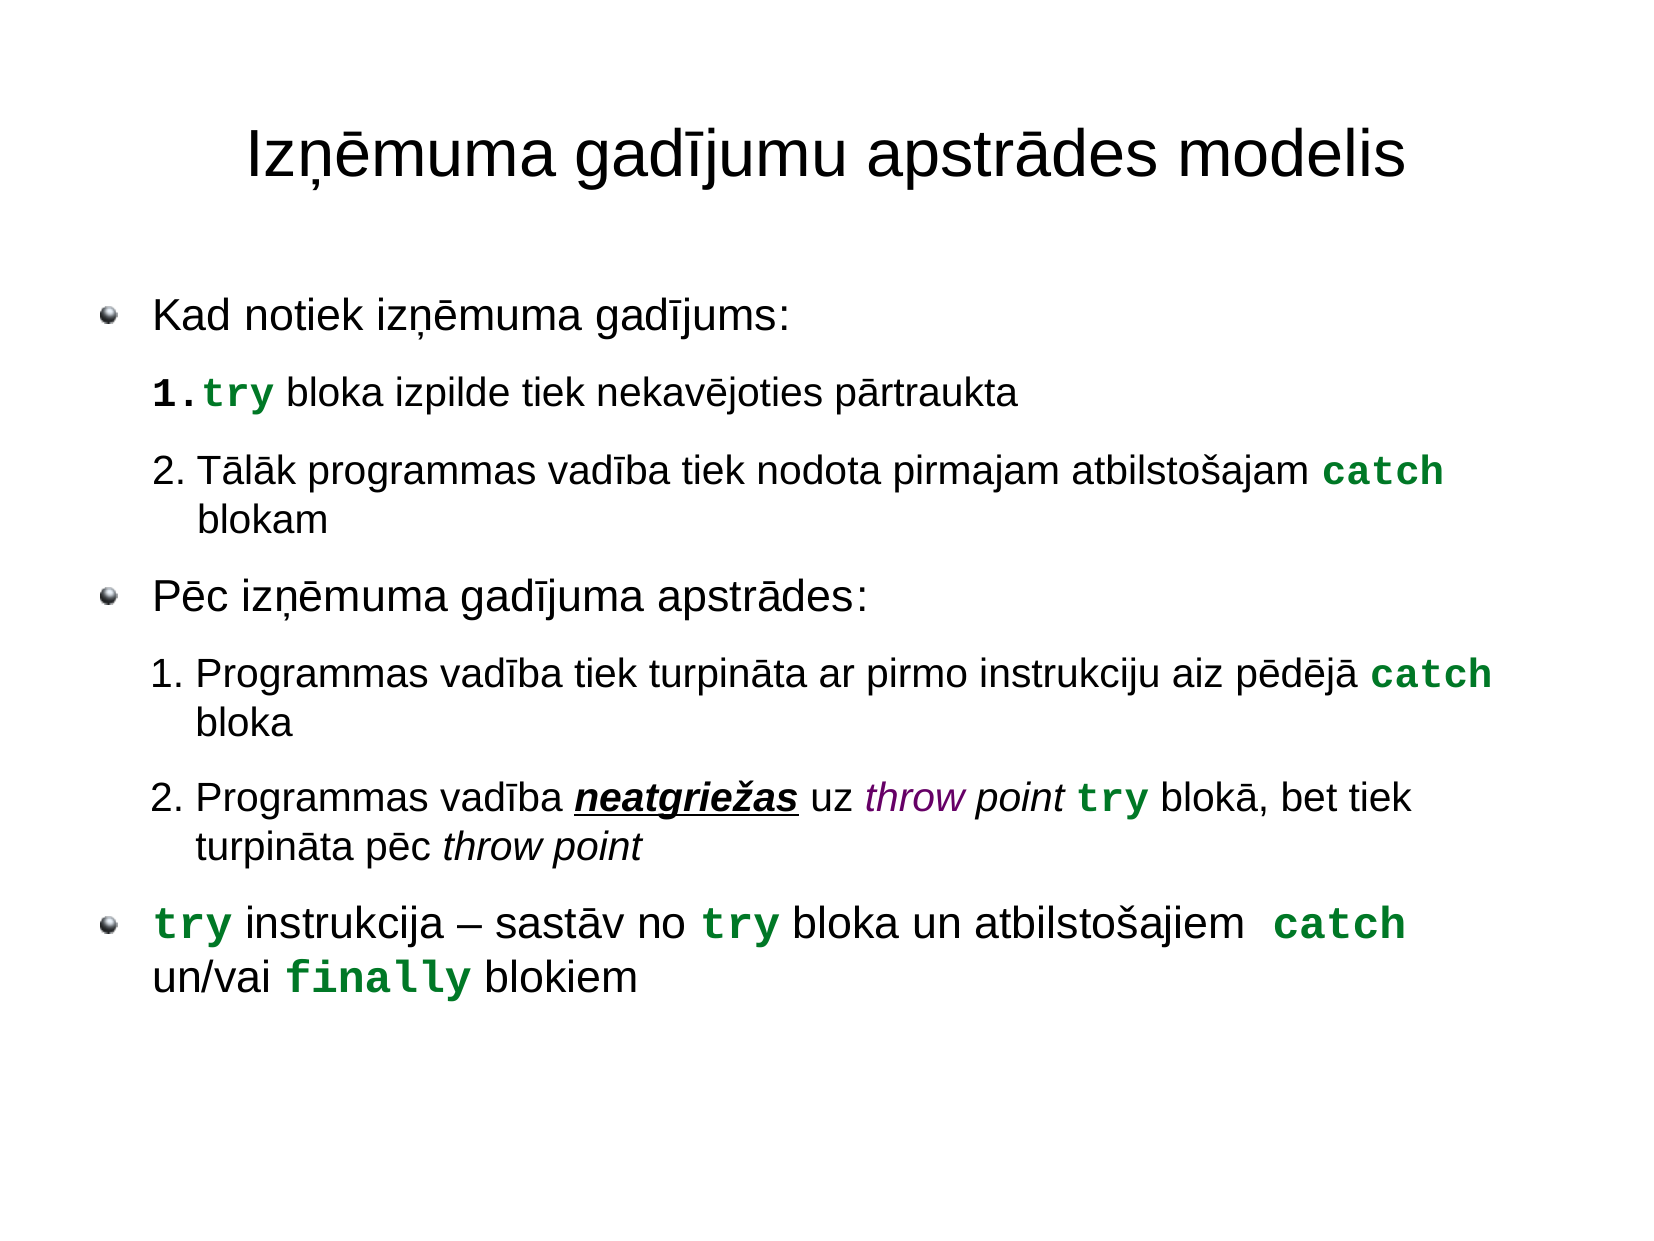

# Izņēmuma gadījumu apstrādes modelis
Kad notiek izņēmuma gadījums:
1.try bloka izpilde tiek nekavējoties pārtraukta
2. Tālāk programmas vadība tiek nodota pirmajam atbilstošajam catch blokam
Pēc izņēmuma gadījuma apstrādes:
 1. Programmas vadība tiek turpināta ar pirmo instrukciju aiz pēdējā catch bloka
 2. Programmas vadība neatgriežas uz throw point try blokā, bet tiek turpināta pēc throw point
try instrukcija – sastāv no try bloka un atbilstošajiem catch un/vai finally blokiem